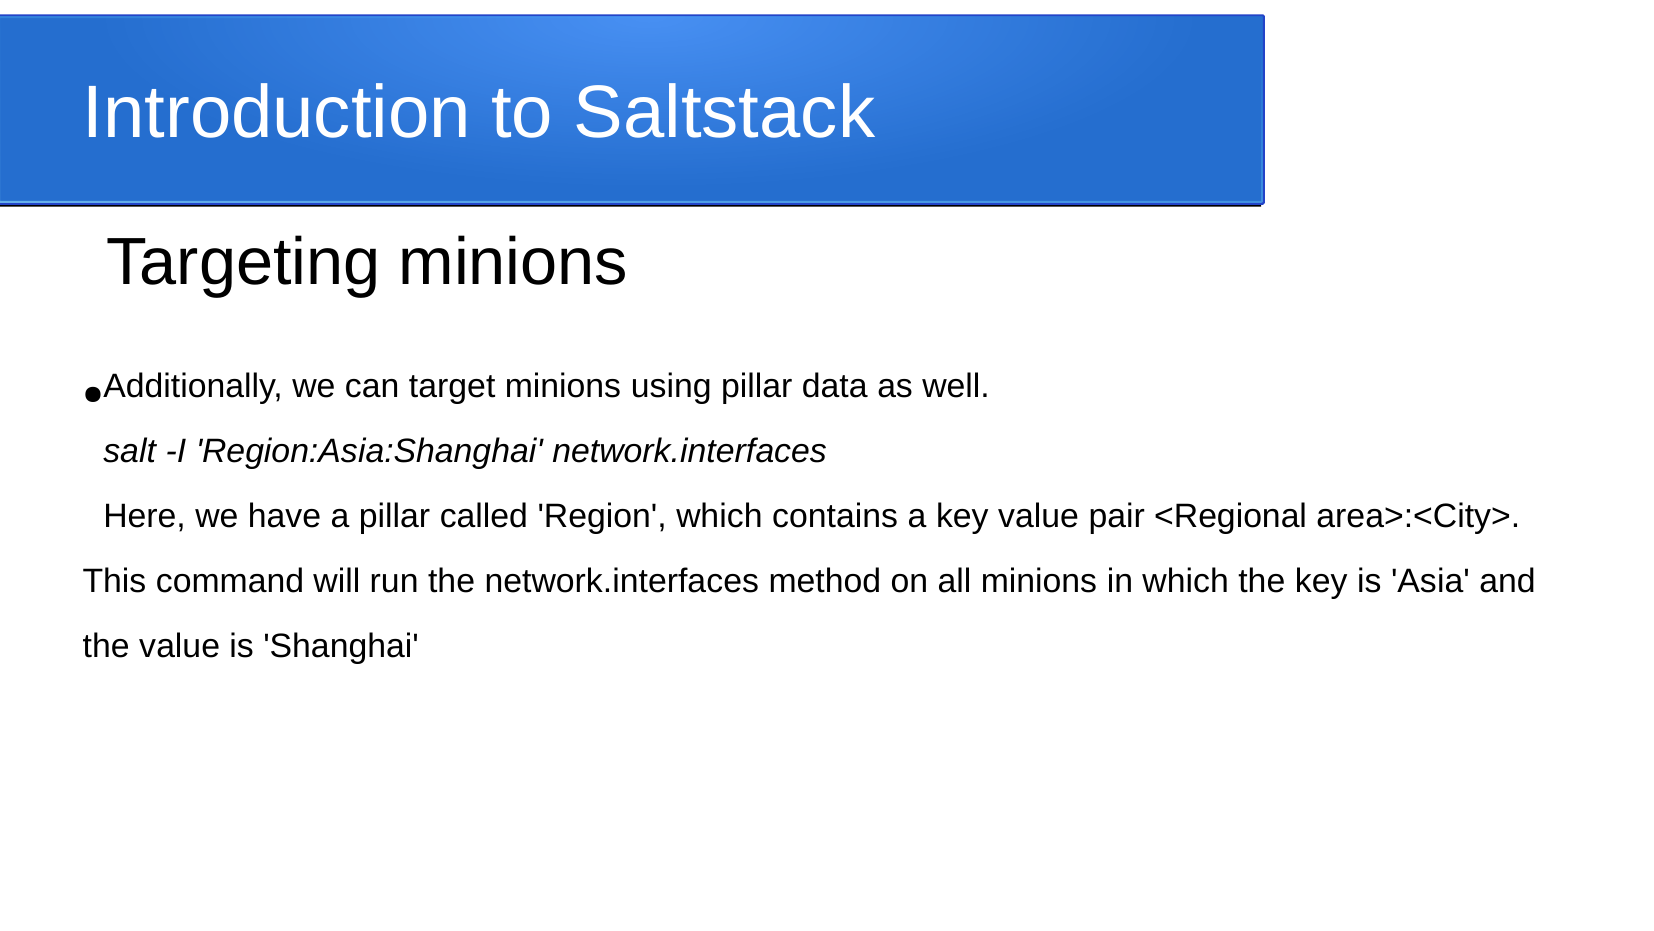

# Introduction to Saltstack
Targeting minions
Additionally, we can target minions using pillar data as well.
salt -I 'Region:Asia:Shanghai' network.interfaces
Here, we have a pillar called 'Region', which contains a key value pair <Regional area>:<City>. This command will run the network.interfaces method on all minions in which the key is 'Asia' and the value is 'Shanghai'